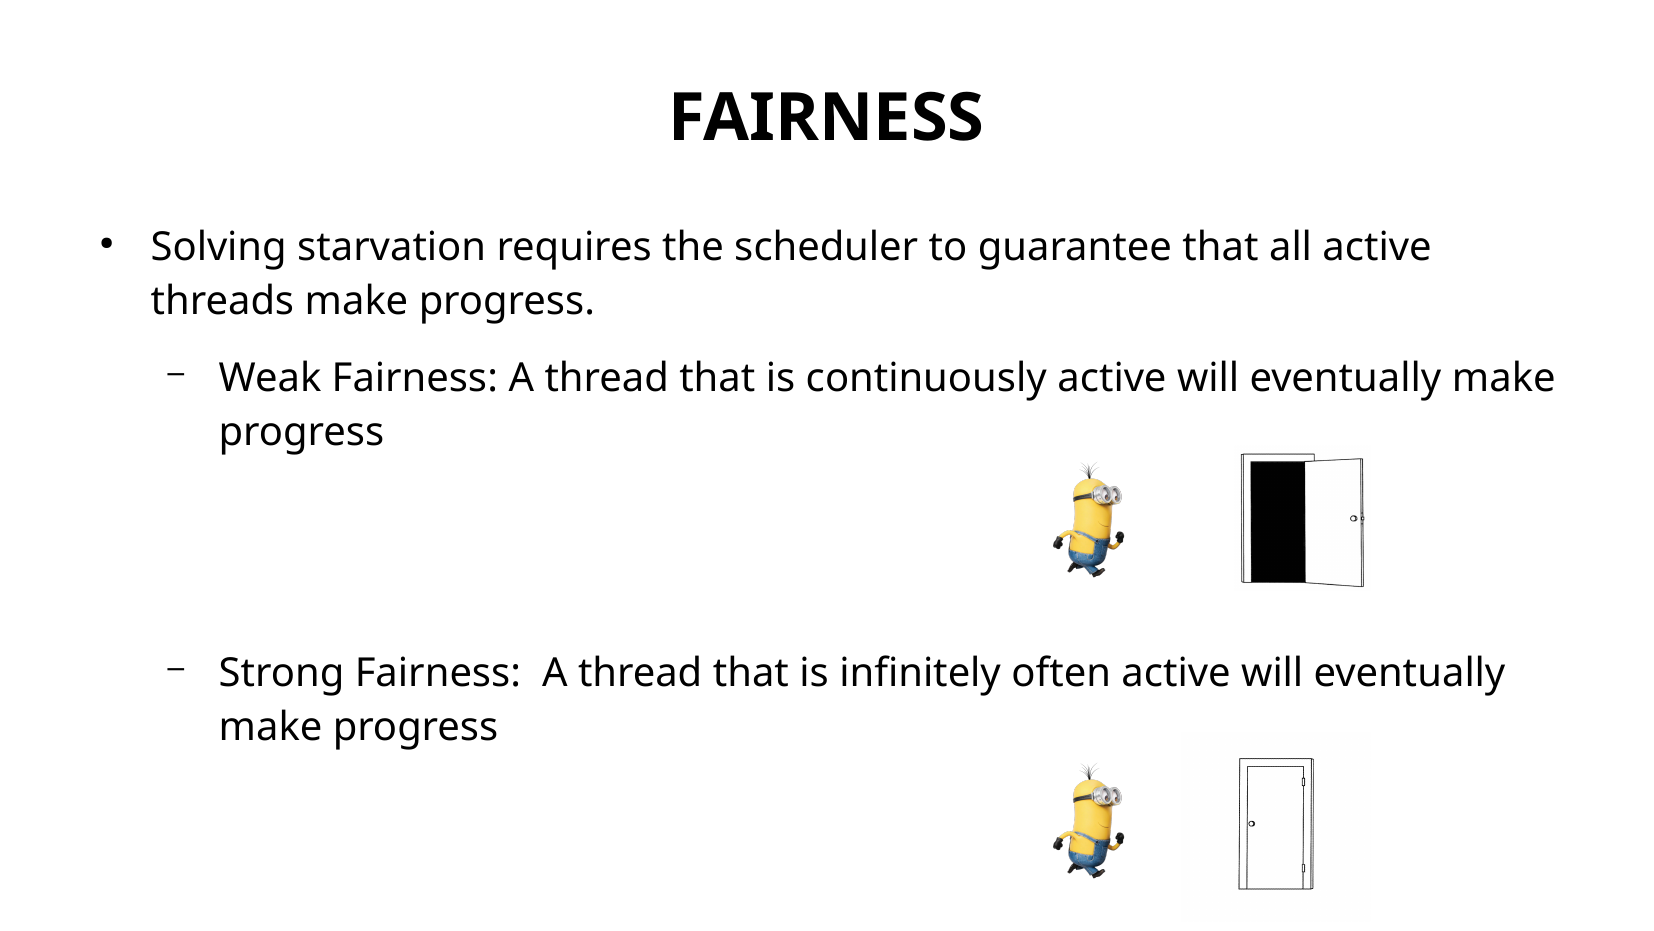

# FAIRNESS
Solving starvation requires the scheduler to guarantee that all active threads make progress.
Weak Fairness: A thread that is continuously active will eventually make progress
Strong Fairness: A thread that is infinitely often active will eventually make progress